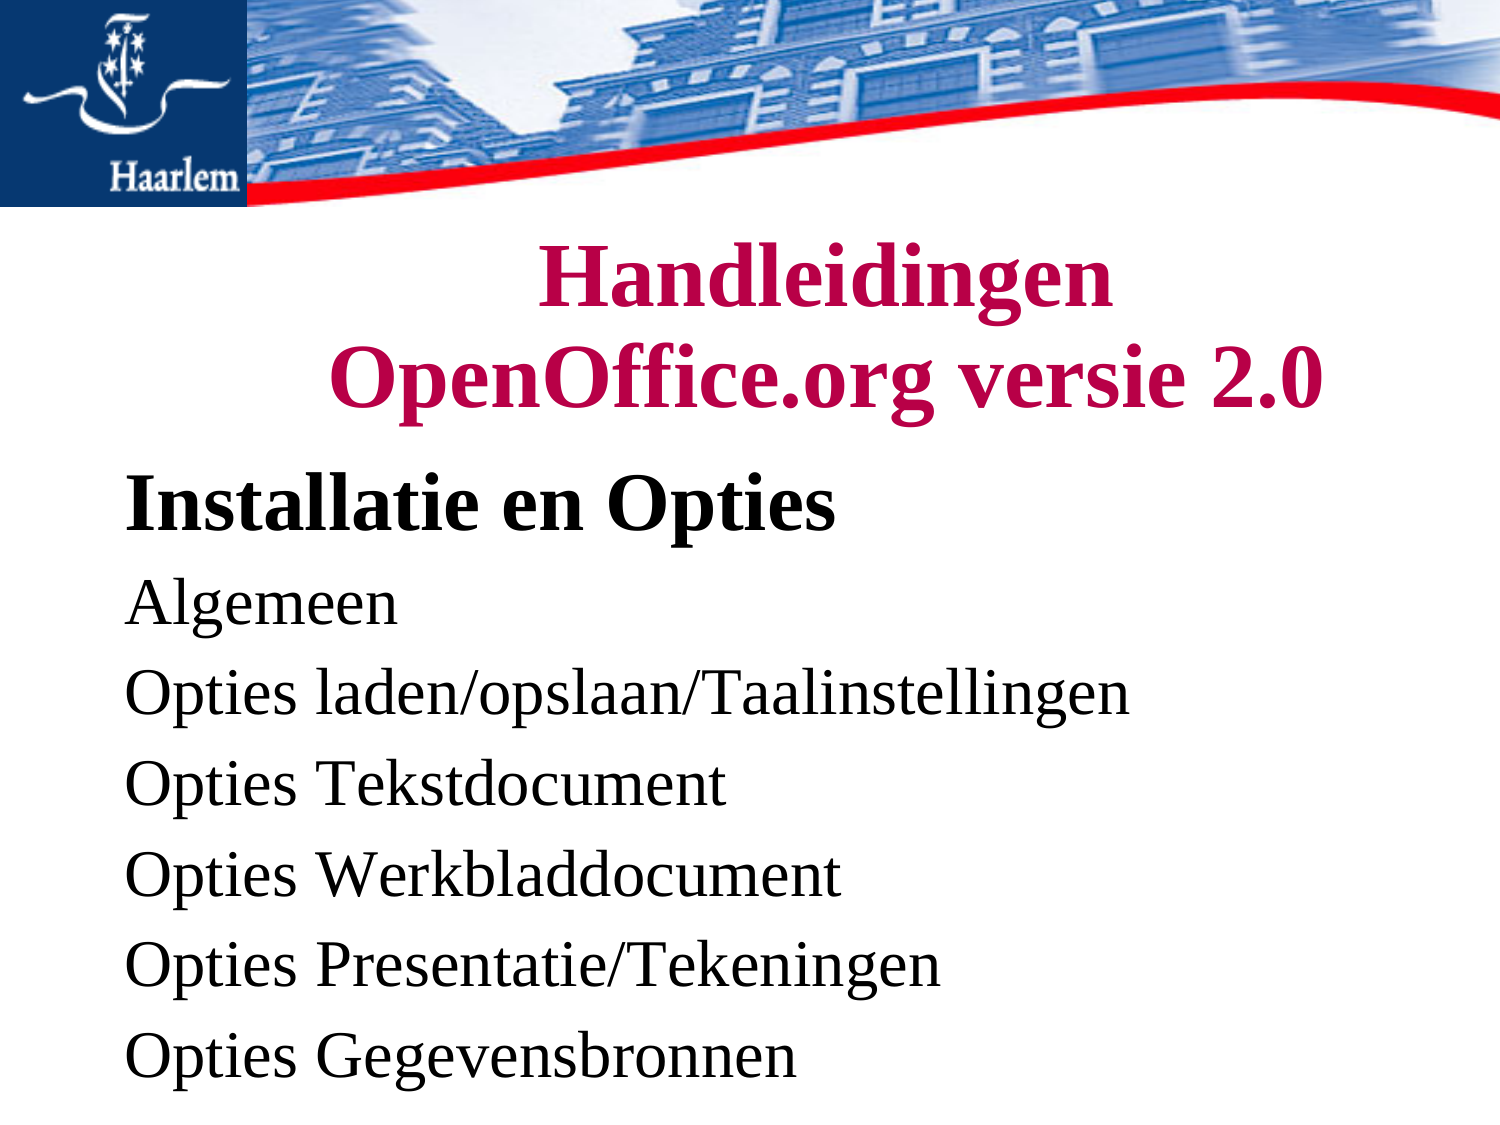

# Handleidingen OpenOffice.org versie 2.0
Installatie en Opties
Algemeen
Opties laden/opslaan/Taalinstellingen
Opties Tekstdocument
Opties Werkbladdocument
Opties Presentatie/Tekeningen
Opties Gegevensbronnen